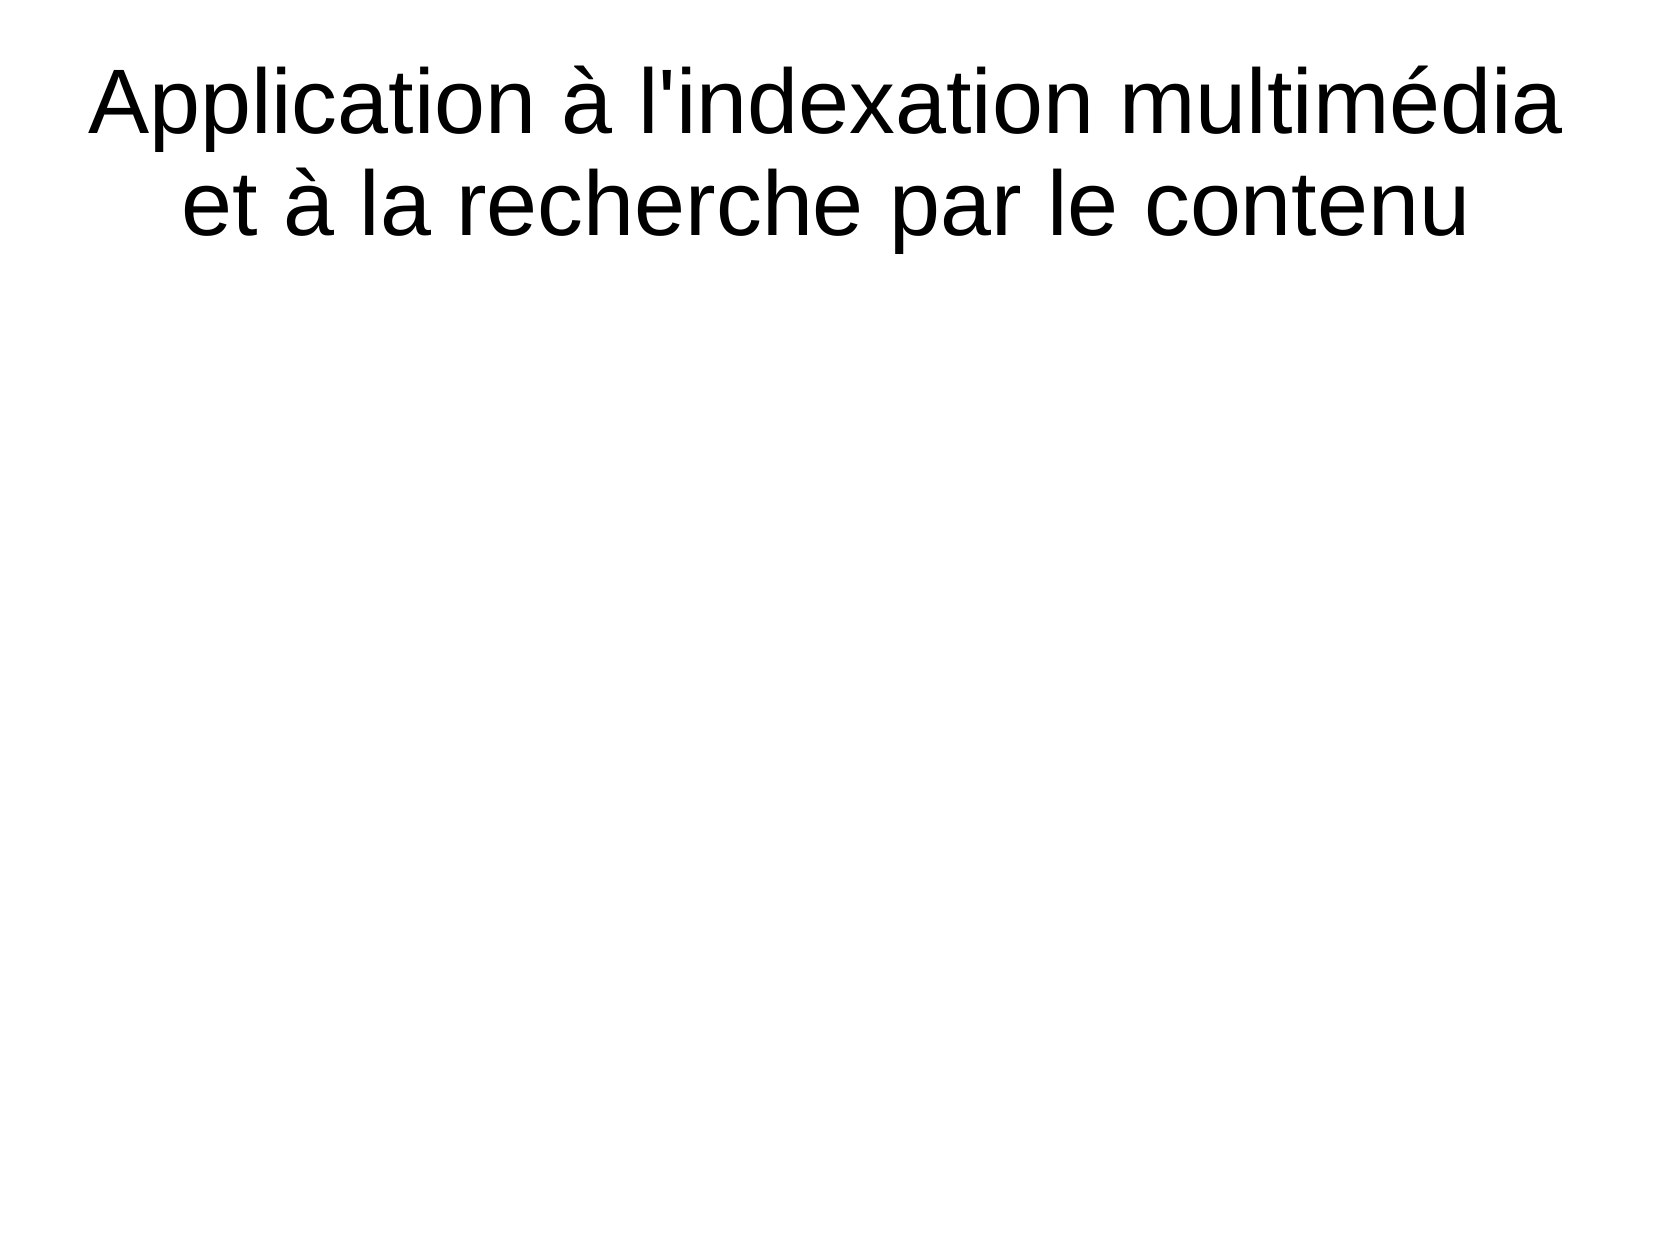

# Application à l'indexation multimédia et à la recherche par le contenu